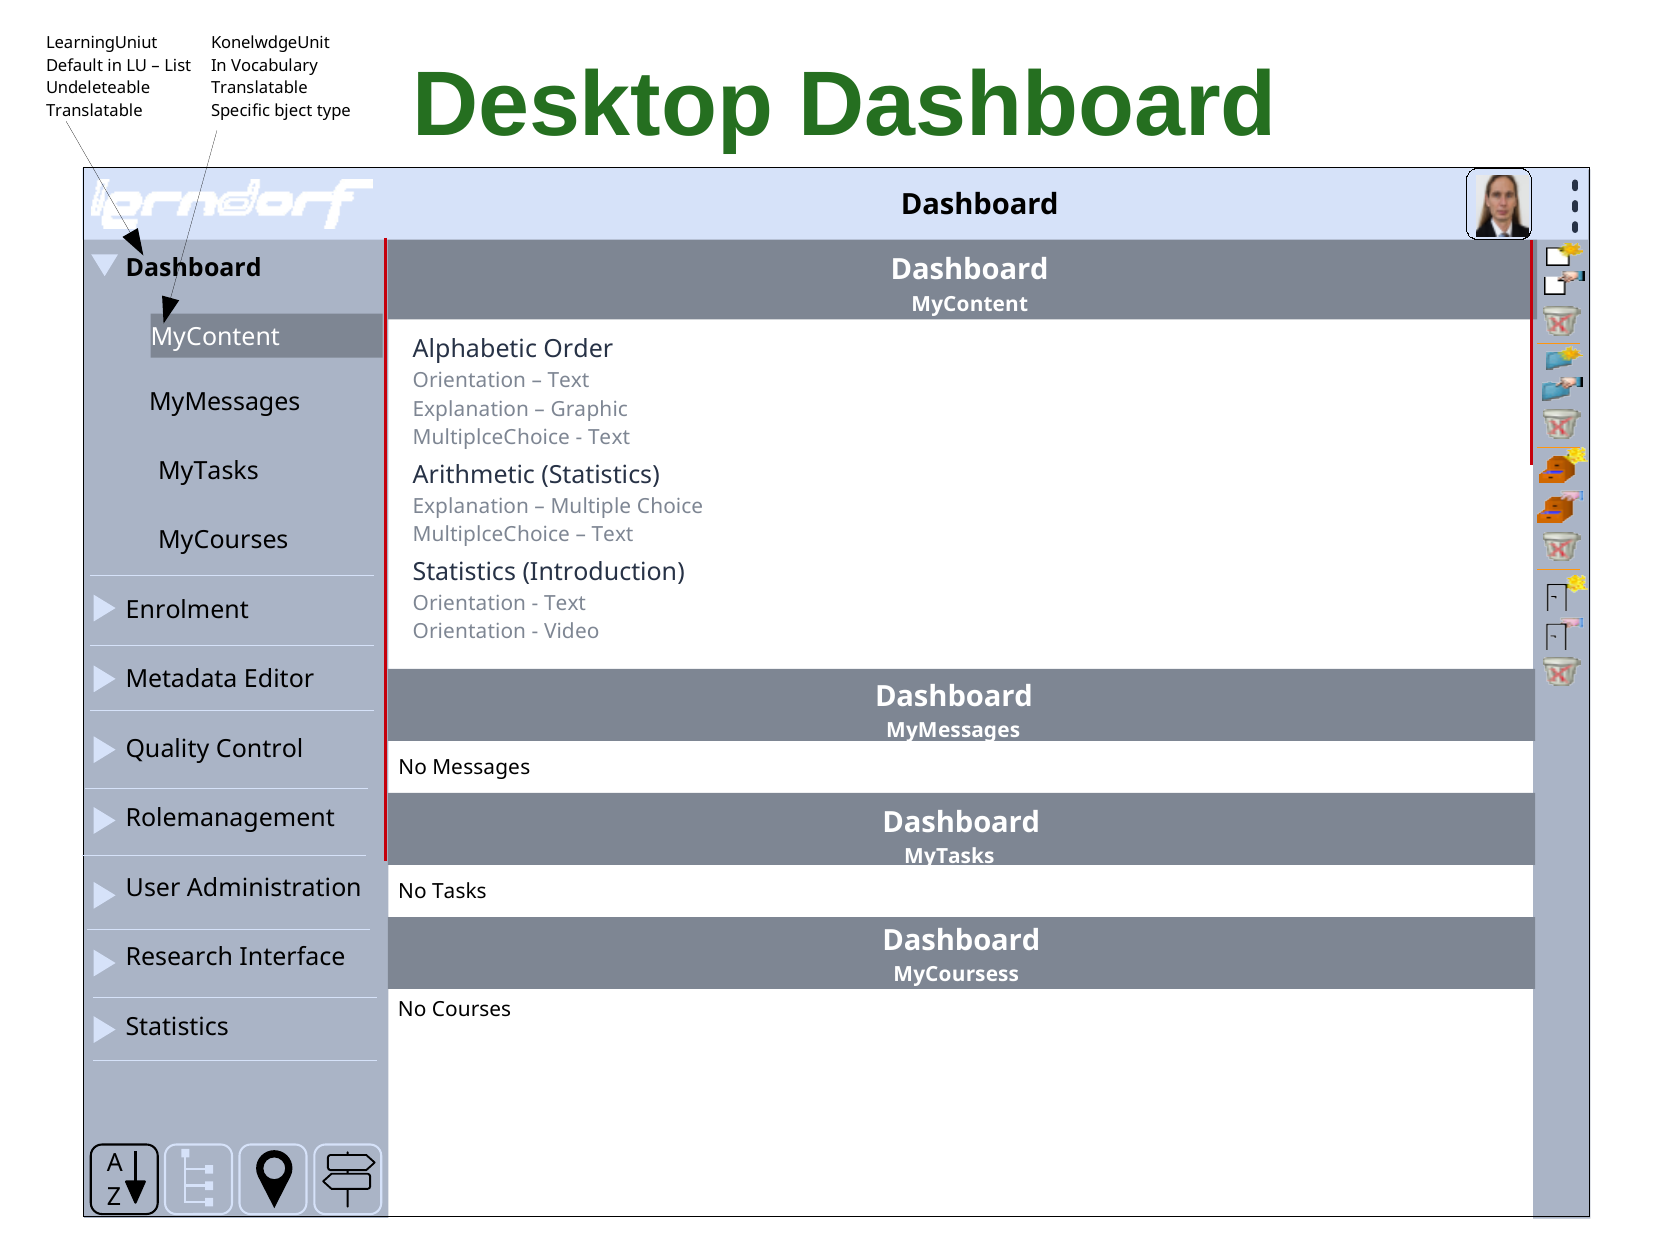

# Desktop Dashboard
LearningUniut
Default in LU – List
Undeleteable
Translatable
KonelwdgeUnit
In Vocabulary
Translatable
Specific bject type
Dashboard
MyMessages
	MyTasks
	MyCourses
Enrolment
Metadata Editor
Quality Control
Rolemanagement
User Administration
Research Interface
Statistics
Dashboard
Dashboard
MyContent
MyContent
Alphabetic Order
Orientation – Text
Explanation – Graphic
MultiplceChoice - Text
Arithmetic (Statistics)
Explanation – Multiple Choice
MultiplceChoice – Text
Statistics (Introduction)
Orientation - Text
Orientation - Video
Dashboard
 MyMessages
No Messages
Dashboard
 MyTasks
No Tasks
Dashboard
 MyCoursess
No Courses
A
Z